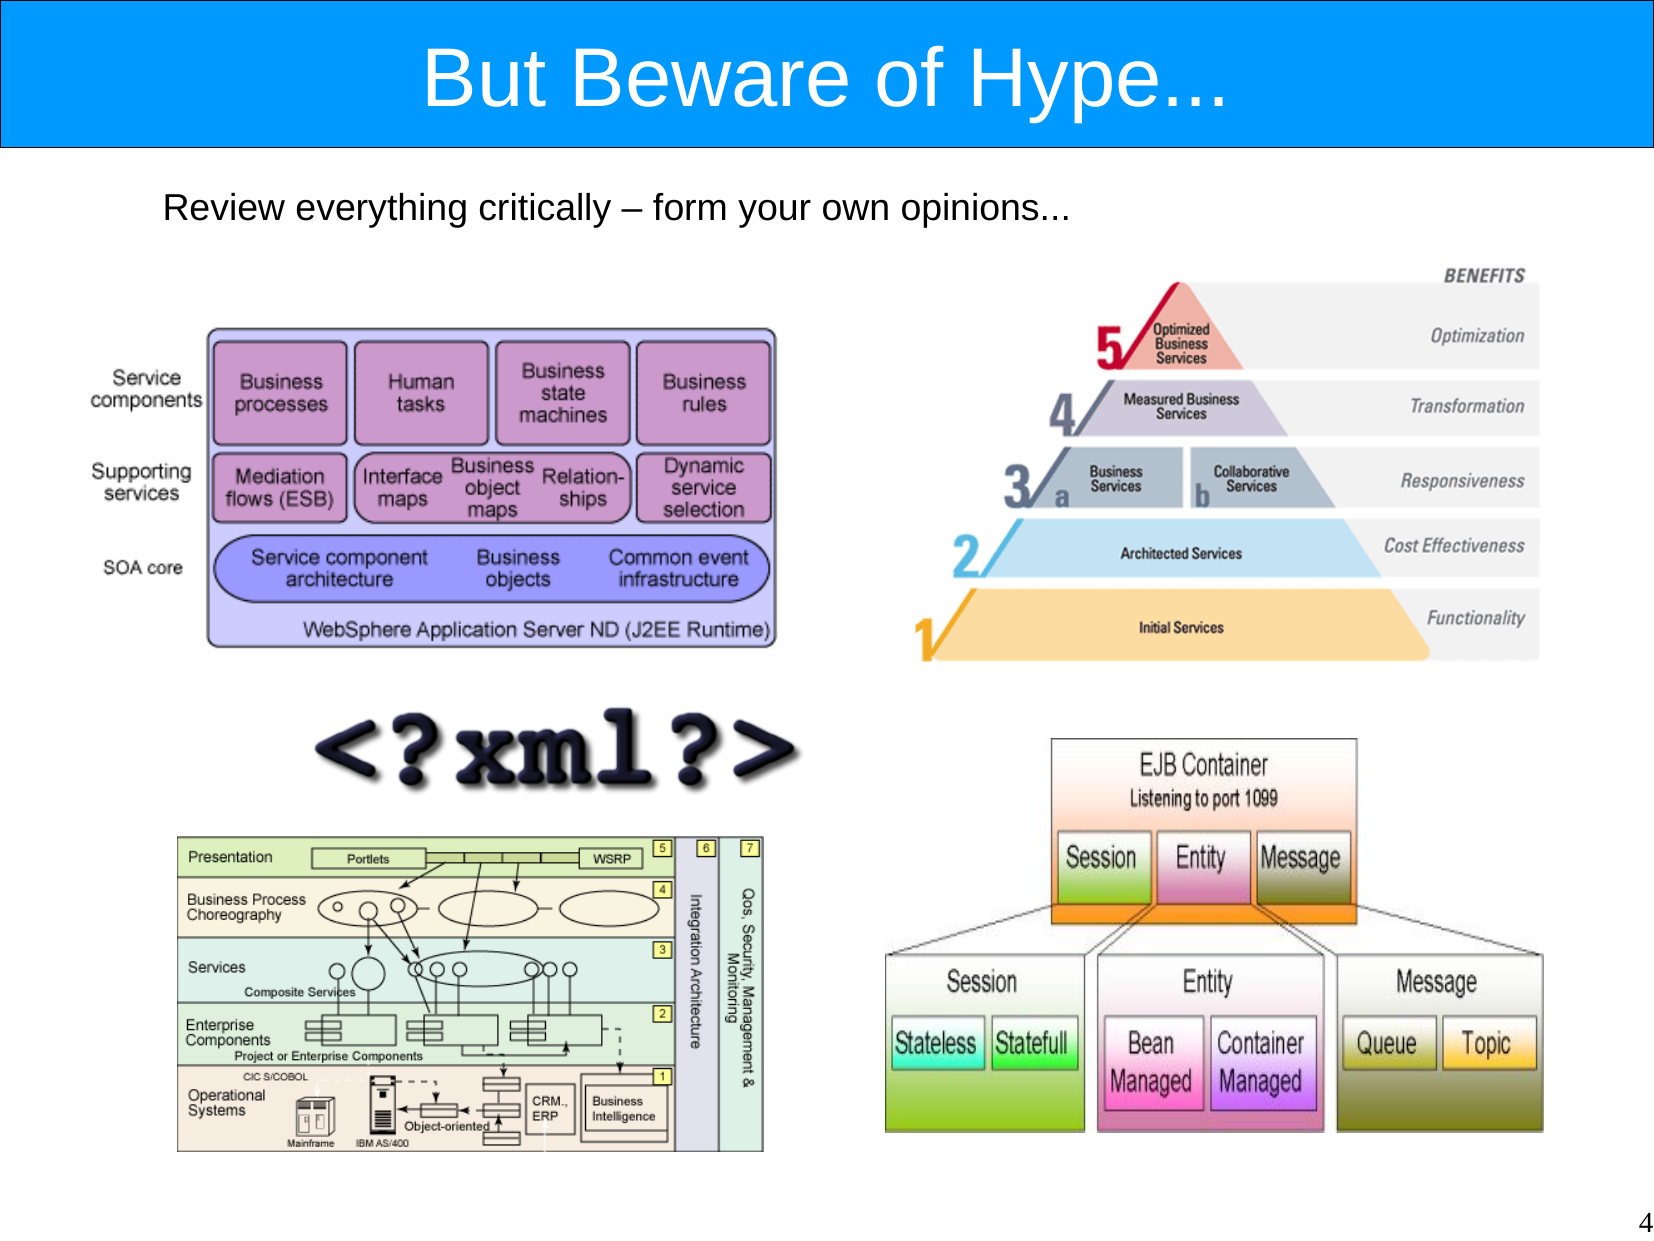

# But Beware of Hype...
Review everything critically – form your own opinions...
4